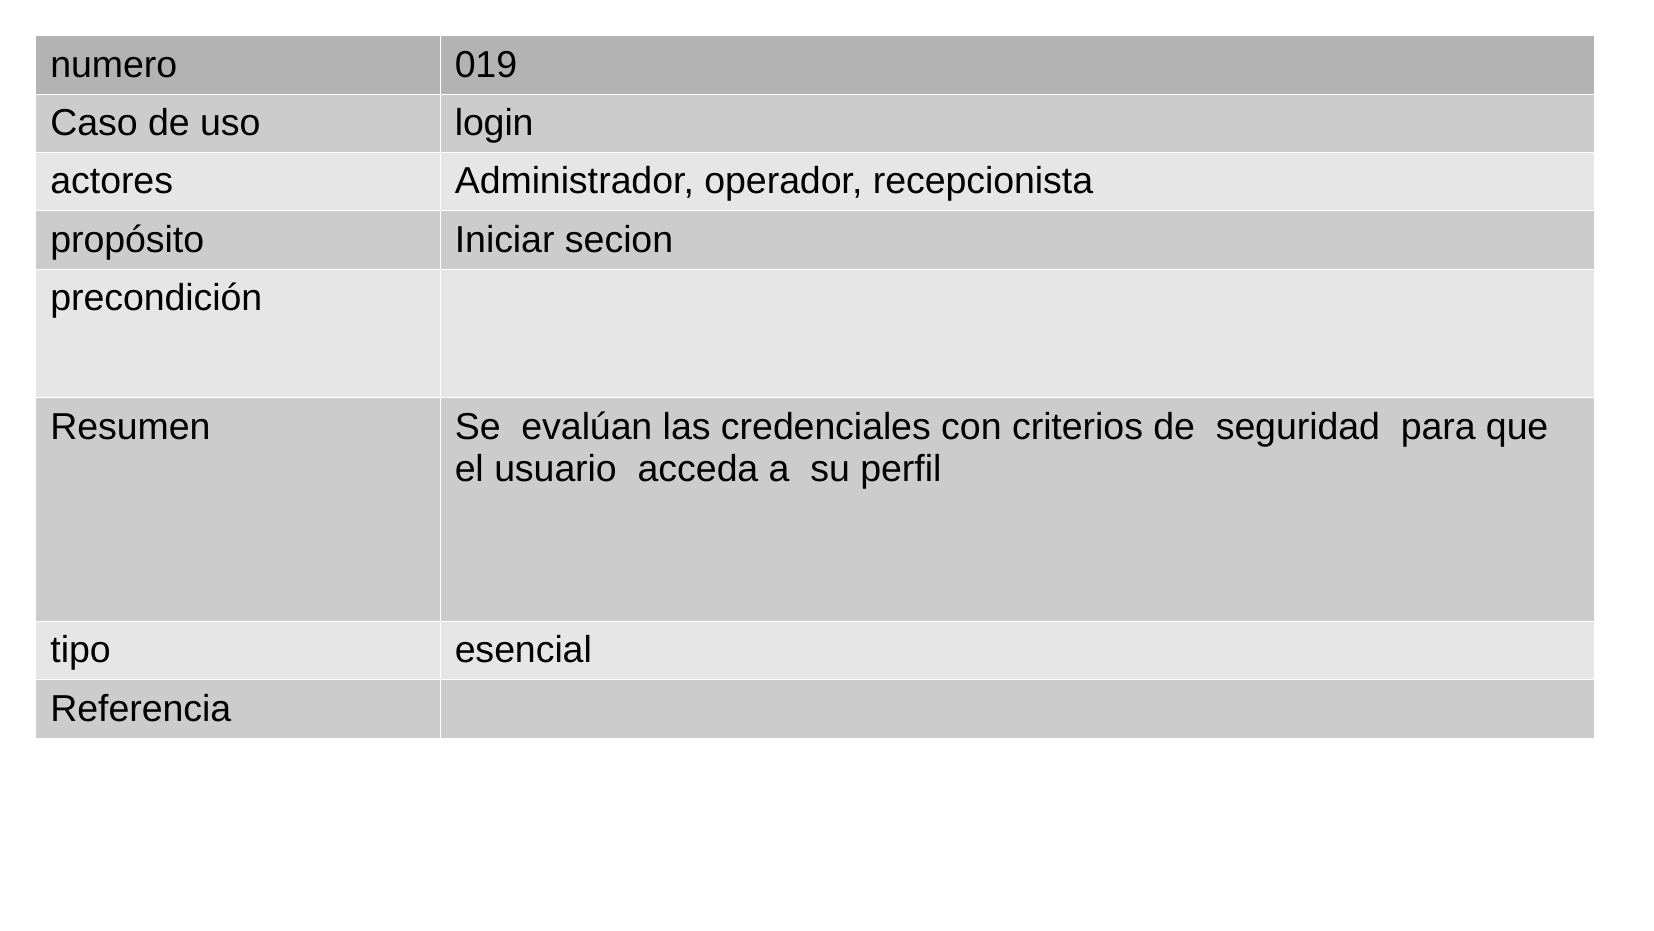

| numero | 019 |
| --- | --- |
| Caso de uso | login |
| actores | Administrador, operador, recepcionista |
| propósito | Iniciar secion |
| precondición | |
| Resumen | Se evalúan las credenciales con criterios de seguridad para que el usuario acceda a su perfil |
| tipo | esencial |
| Referencia | |